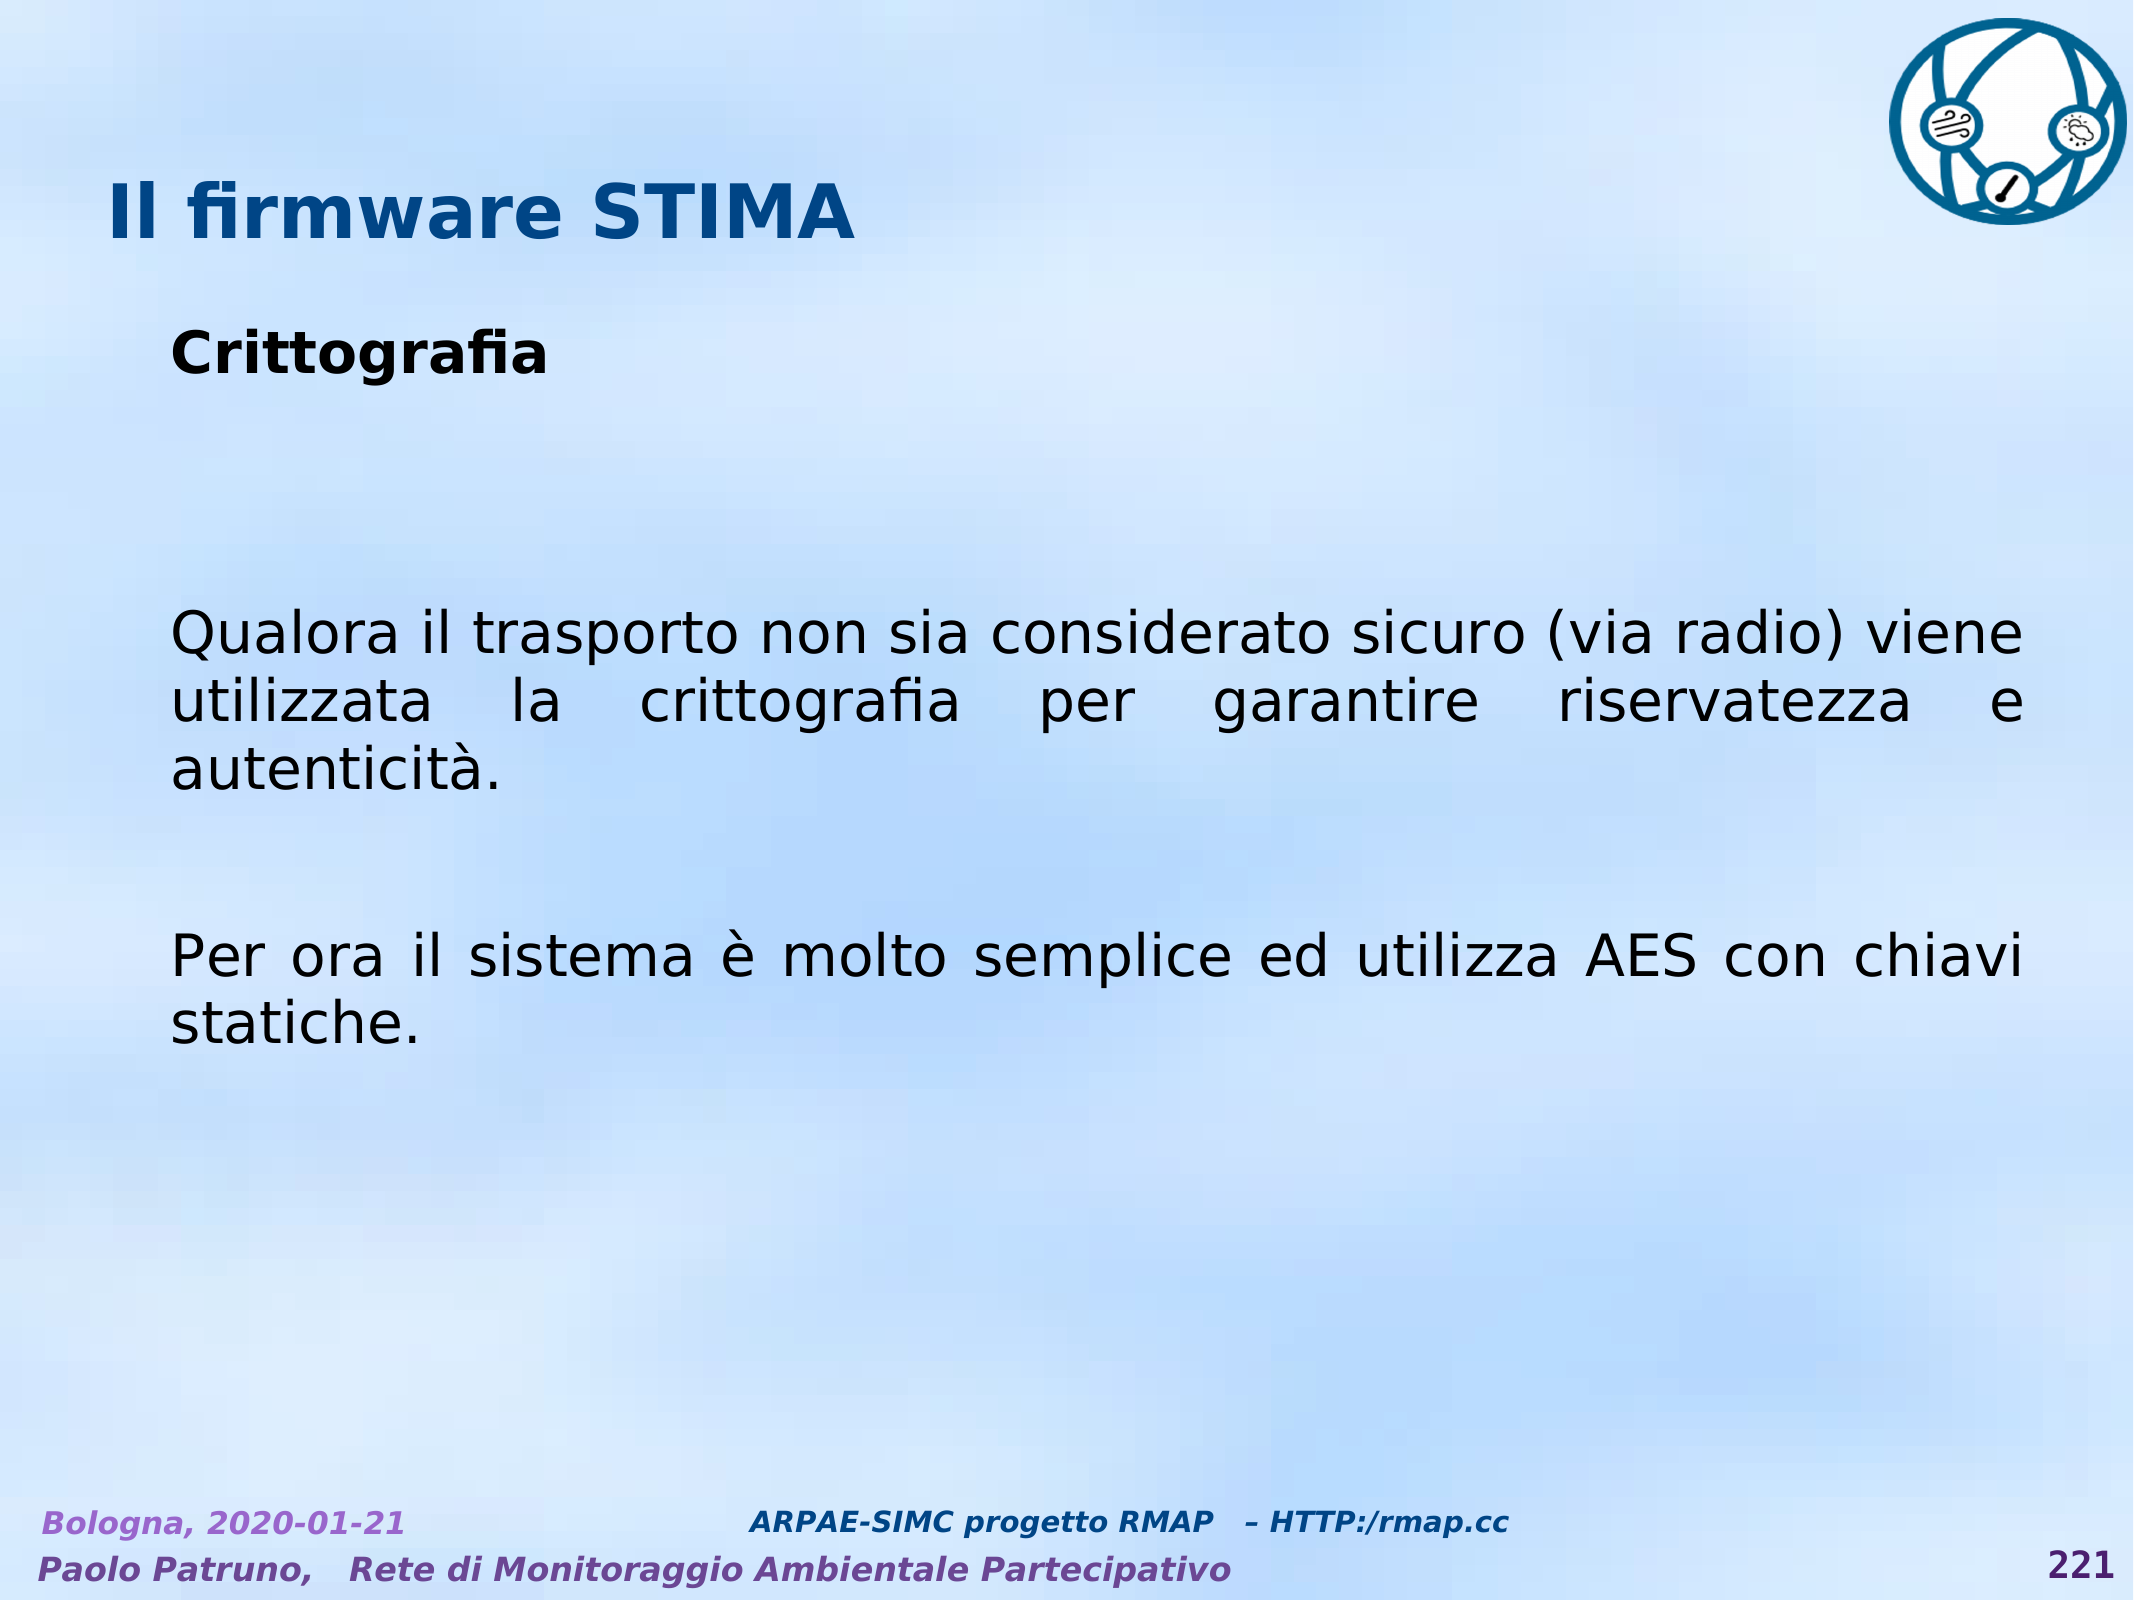

# Il firmware STIMA
Crittografia
Qualora il trasporto non sia considerato sicuro (via radio) viene utilizzata la crittografia per garantire riservatezza e autenticità.
Per ora il sistema è molto semplice ed utilizza AES con chiavi statiche.